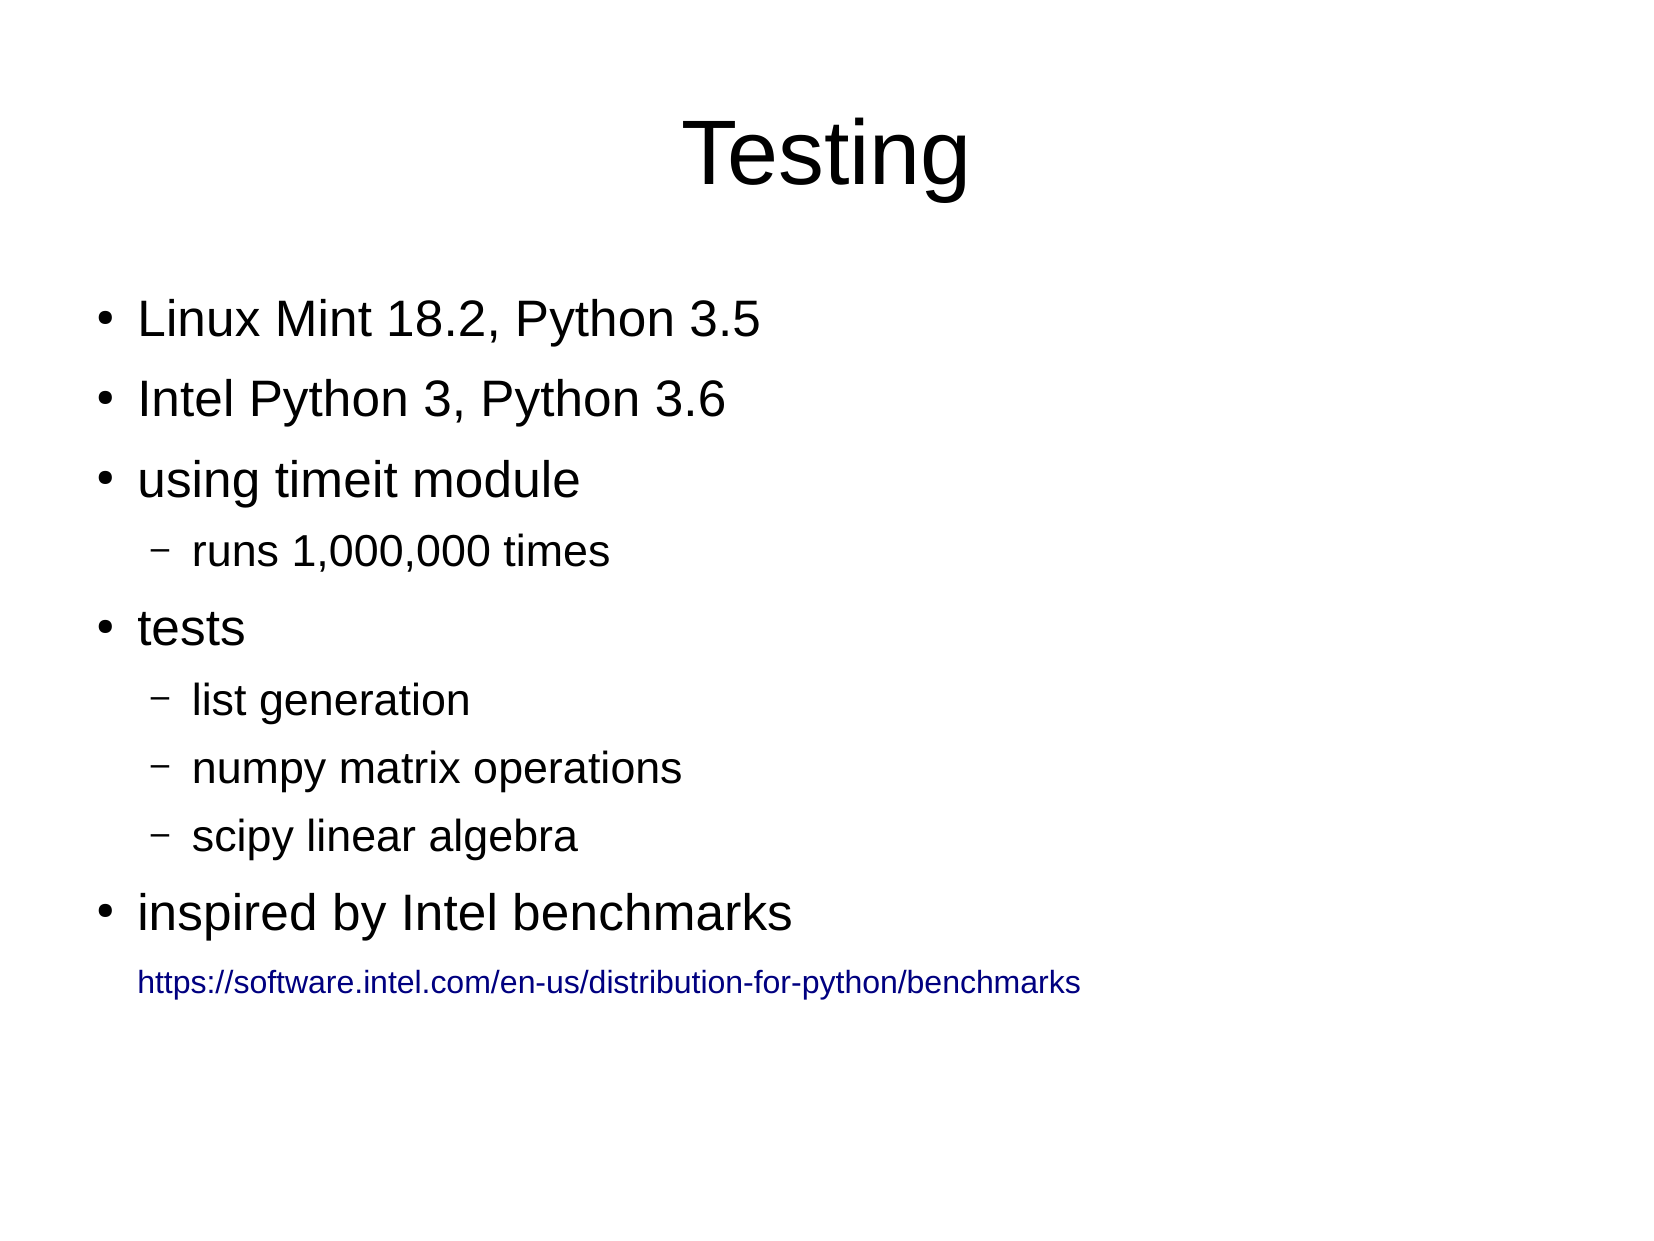

# Testing
Linux Mint 18.2, Python 3.5
Intel Python 3, Python 3.6
using timeit module
runs 1,000,000 times
tests
list generation
numpy matrix operations
scipy linear algebra
inspired by Intel benchmarks
https://software.intel.com/en-us/distribution-for-python/benchmarks